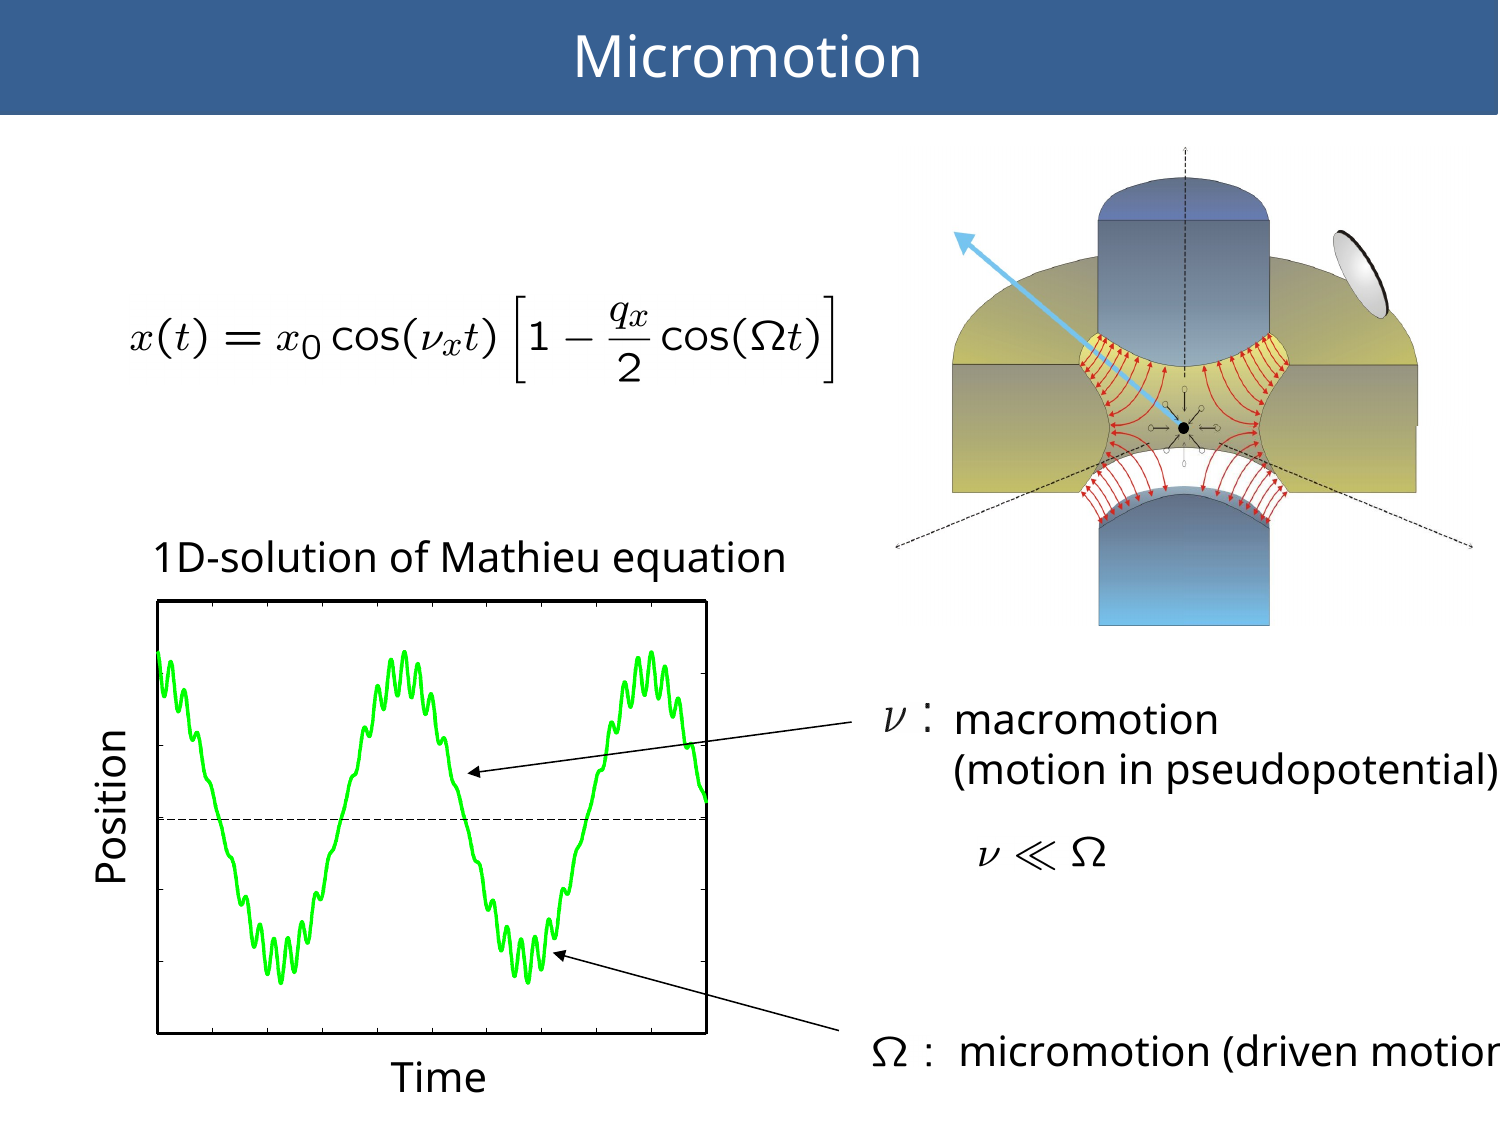

# Micromotion
1D-solution of Mathieu equation
macromotion
(motion in pseudopotential)
 Position
micromotion (driven motion)
Time